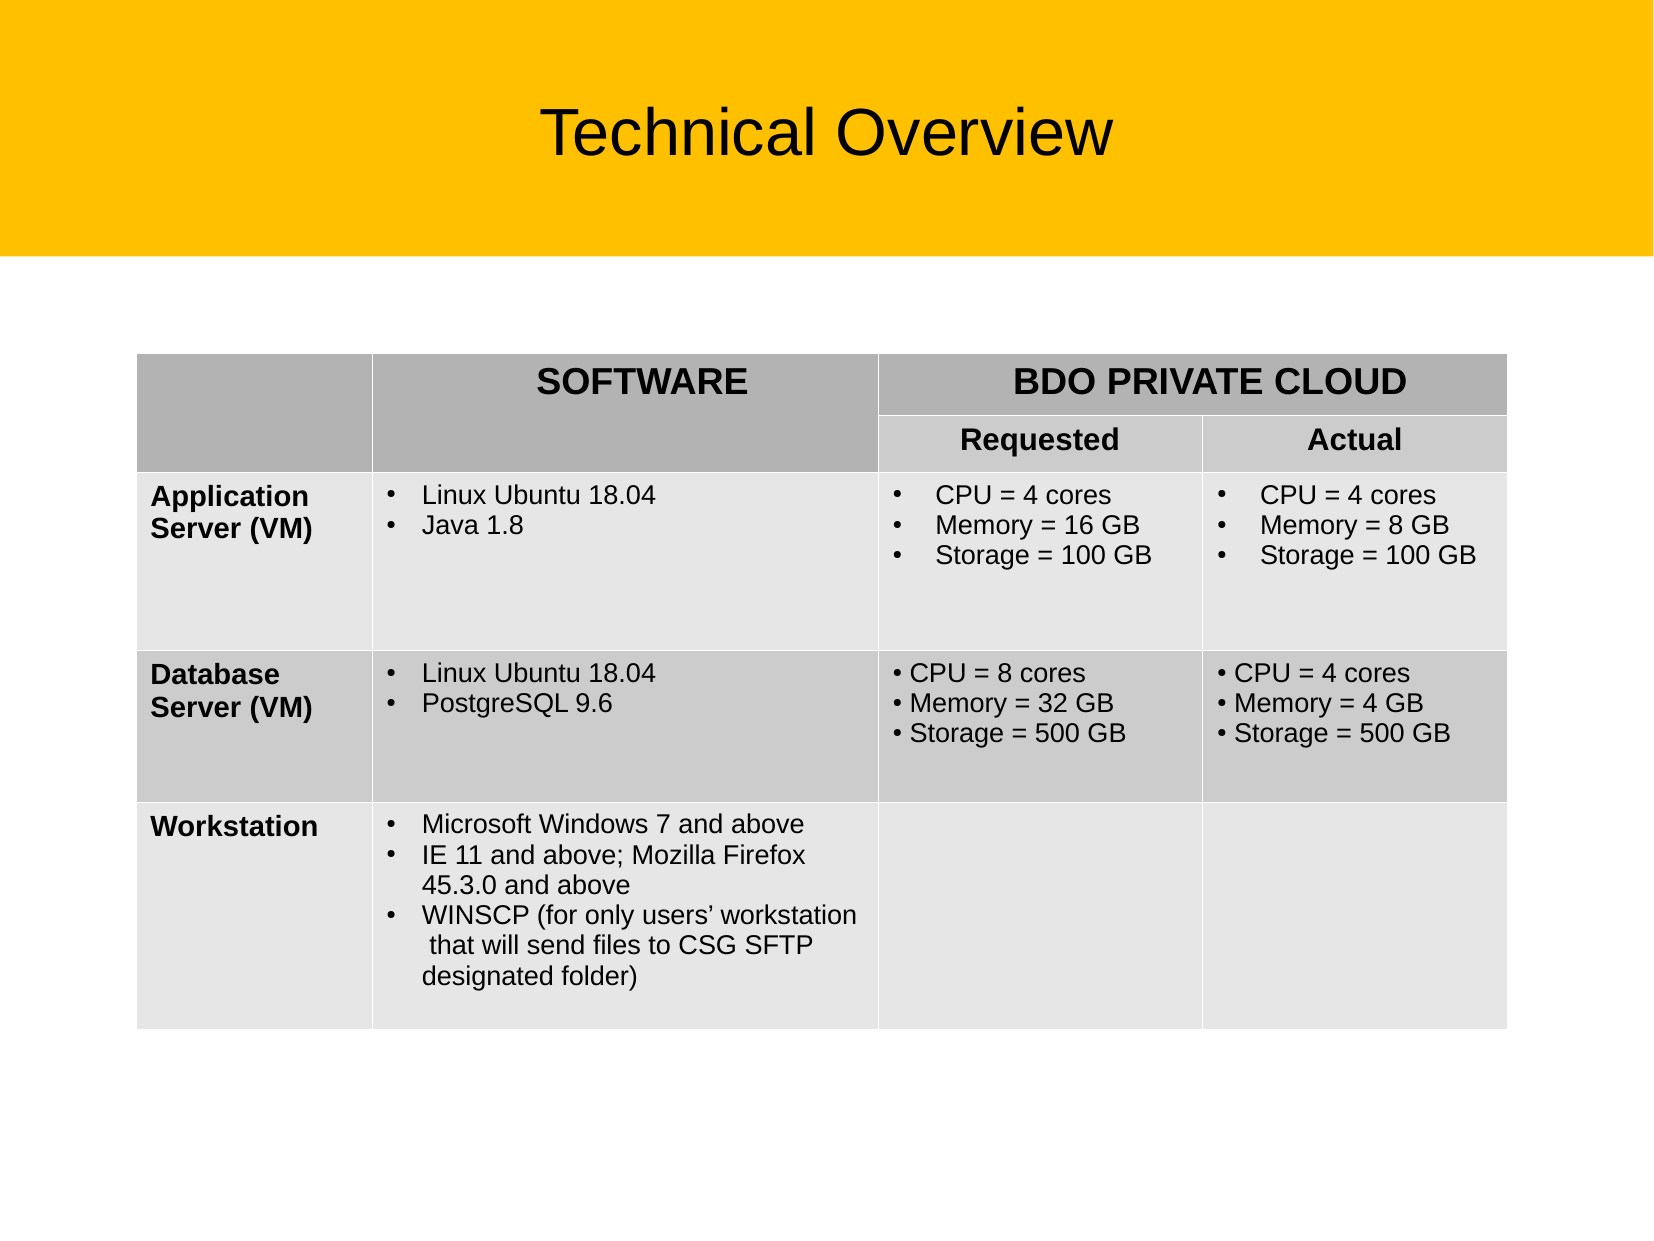

Technical Overview
| | SOFTWARE | BDO PRIVATE CLOUD | |
| --- | --- | --- | --- |
| | | Requested | Actual |
| Application Server (VM) | Linux Ubuntu 18.04 Java 1.8 | CPU = 4 cores Memory = 16 GB Storage = 100 GB | CPU = 4 cores Memory = 8 GB Storage = 100 GB |
| Database Server (VM) | Linux Ubuntu 18.04 PostgreSQL 9.6 | CPU = 8 cores Memory = 32 GB Storage = 500 GB | CPU = 4 cores Memory = 4 GB Storage = 500 GB |
| Workstation | Microsoft Windows 7 and above IE 11 and above; Mozilla Firefox 45.3.0 and above WINSCP (for only users’ workstation that will send files to CSG SFTP designated folder) | | |